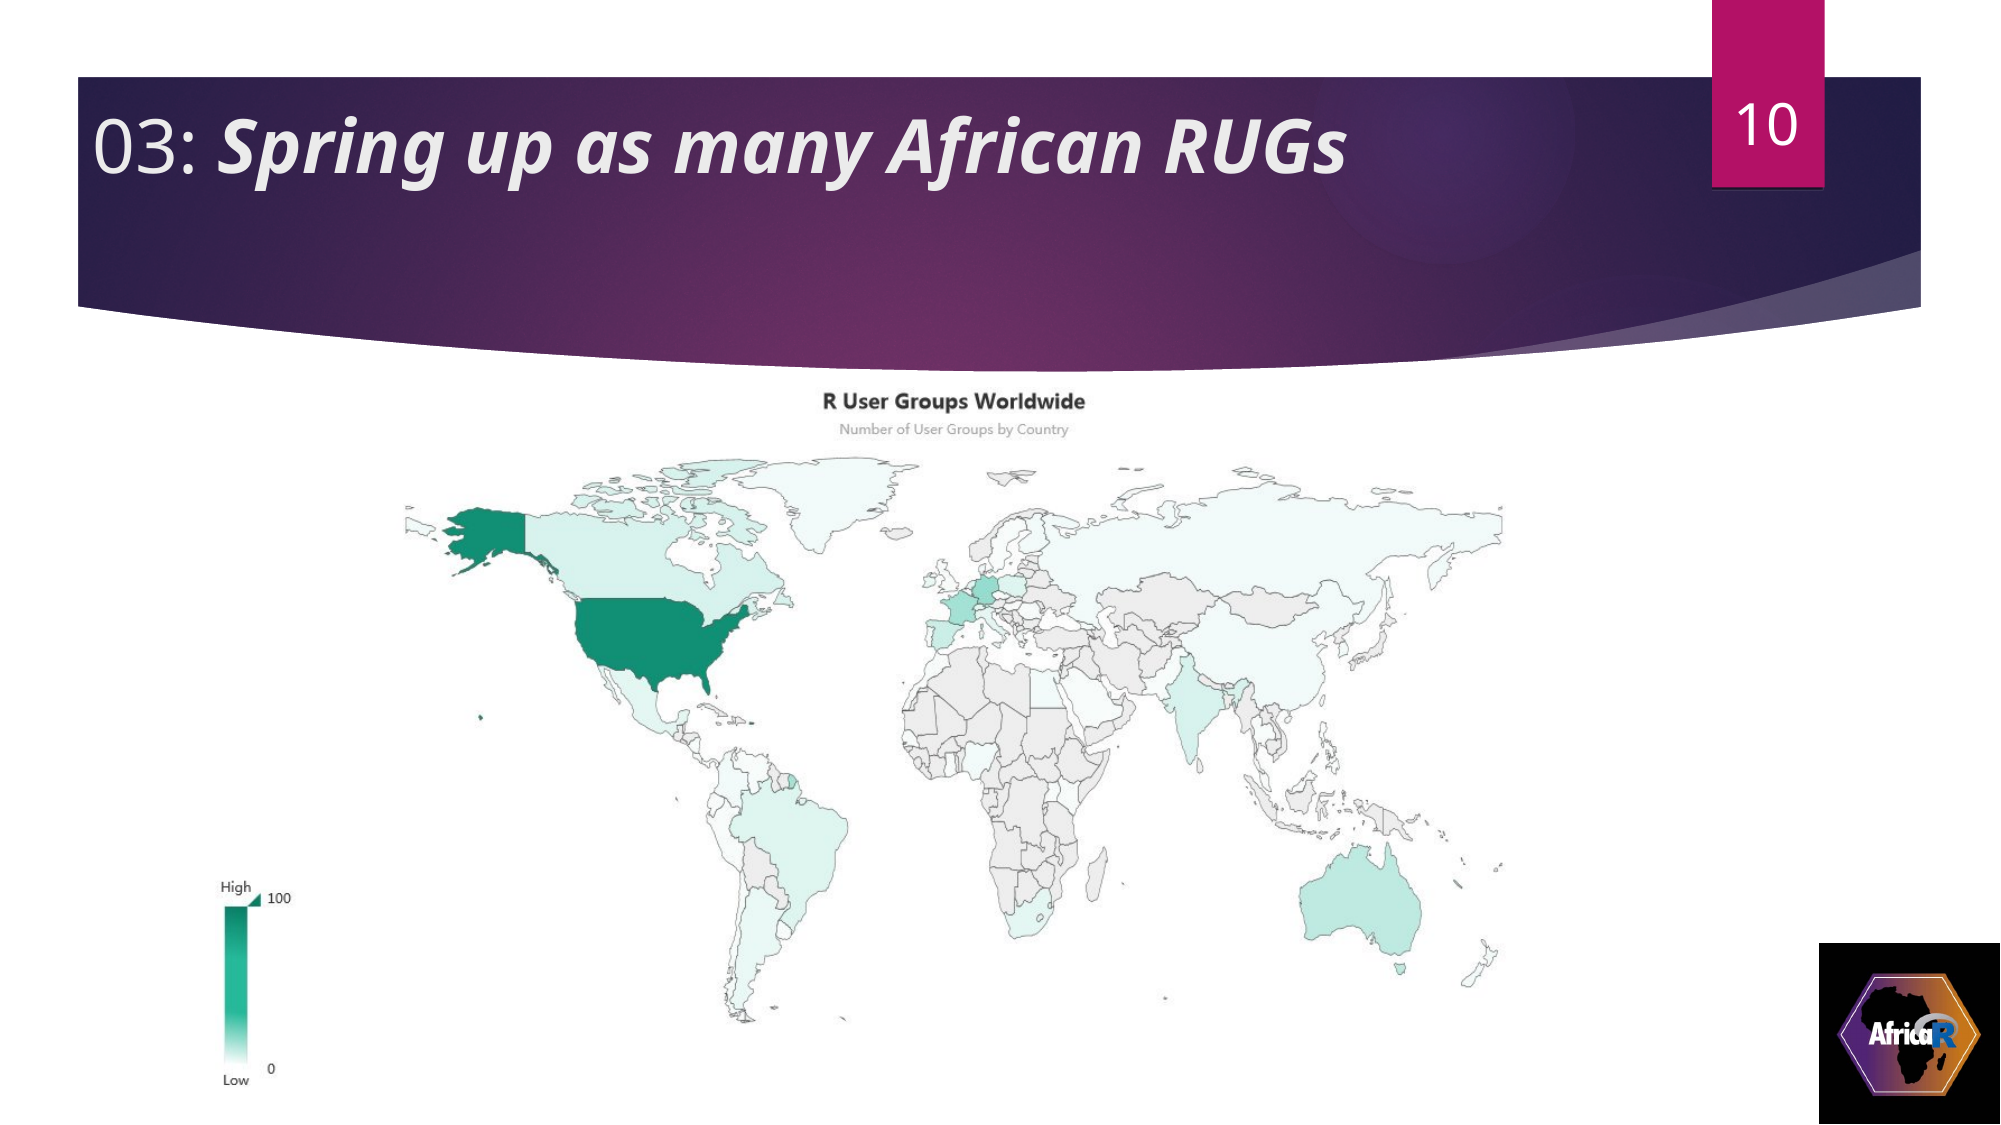

10
# 03: Spring up as many African RUGs
@AfricaRUsers